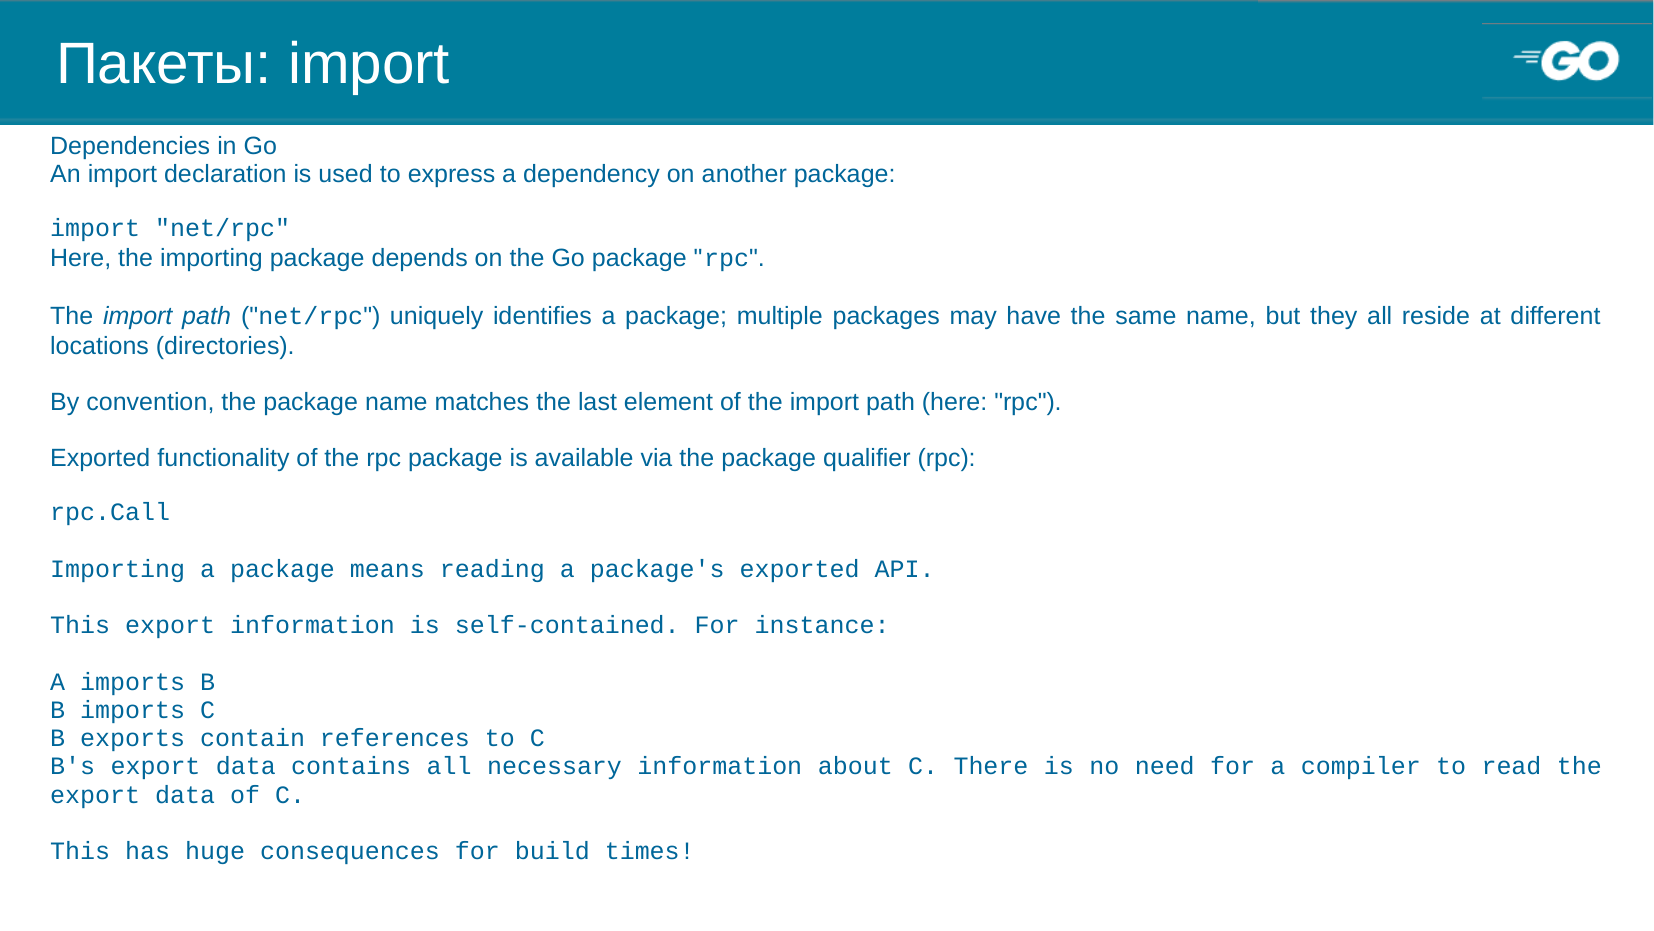

Пакеты: import
Dependencies in Go
An import declaration is used to express a dependency on another package:
import "net/rpc"
Here, the importing package depends on the Go package "rpc".
The import path ("net/rpc") uniquely identifies a package; multiple packages may have the same name, but they all reside at different locations (directories).
By convention, the package name matches the last element of the import path (here: "rpc").
Exported functionality of the rpc package is available via the package qualifier (rpc):
rpc.Call
Importing a package means reading a package's exported API.
This export information is self-contained. For instance:
A imports B
B imports C
B exports contain references to C
B's export data contains all necessary information about C. There is no need for a compiler to read the export data of C.
This has huge consequences for build times!